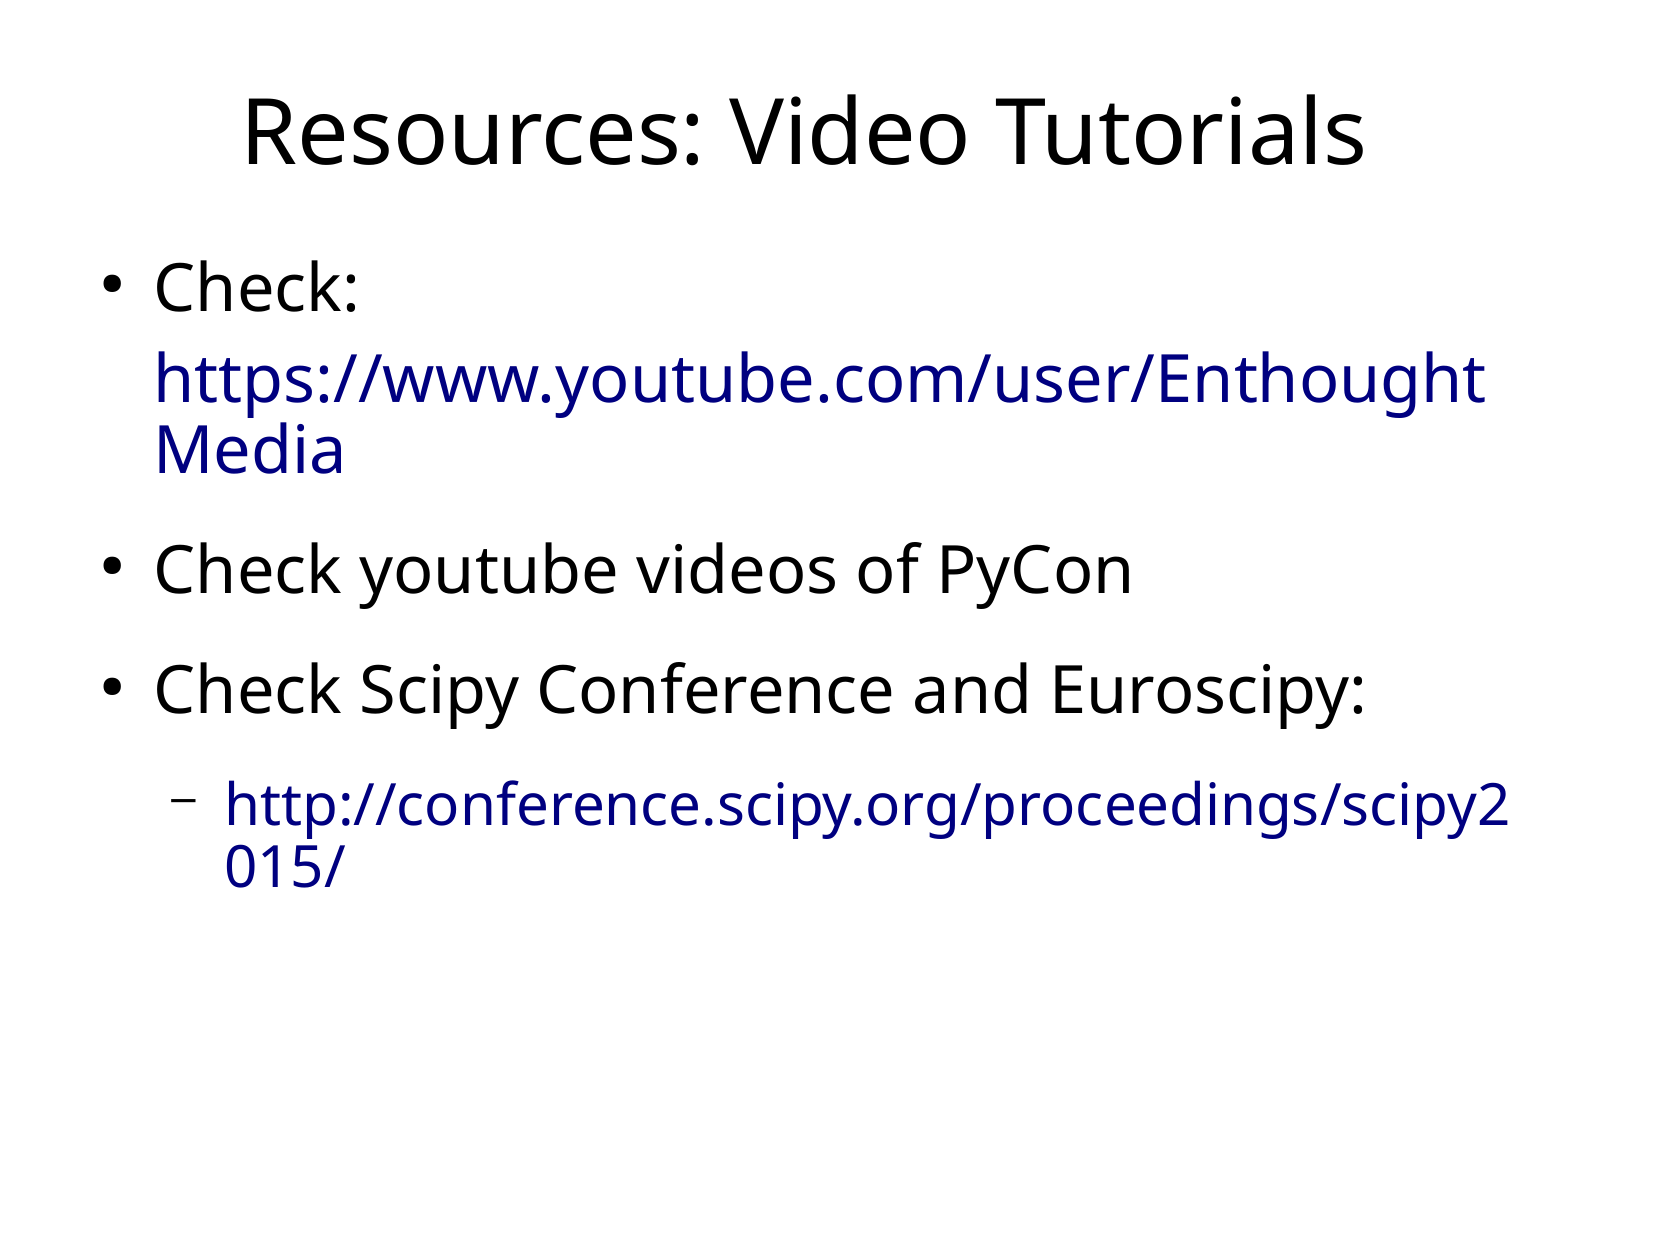

# Resources: Video Tutorials
Check: https://www.youtube.com/user/EnthoughtMedia
Check youtube videos of PyCon
Check Scipy Conference and Euroscipy:
http://conference.scipy.org/proceedings/scipy2015/